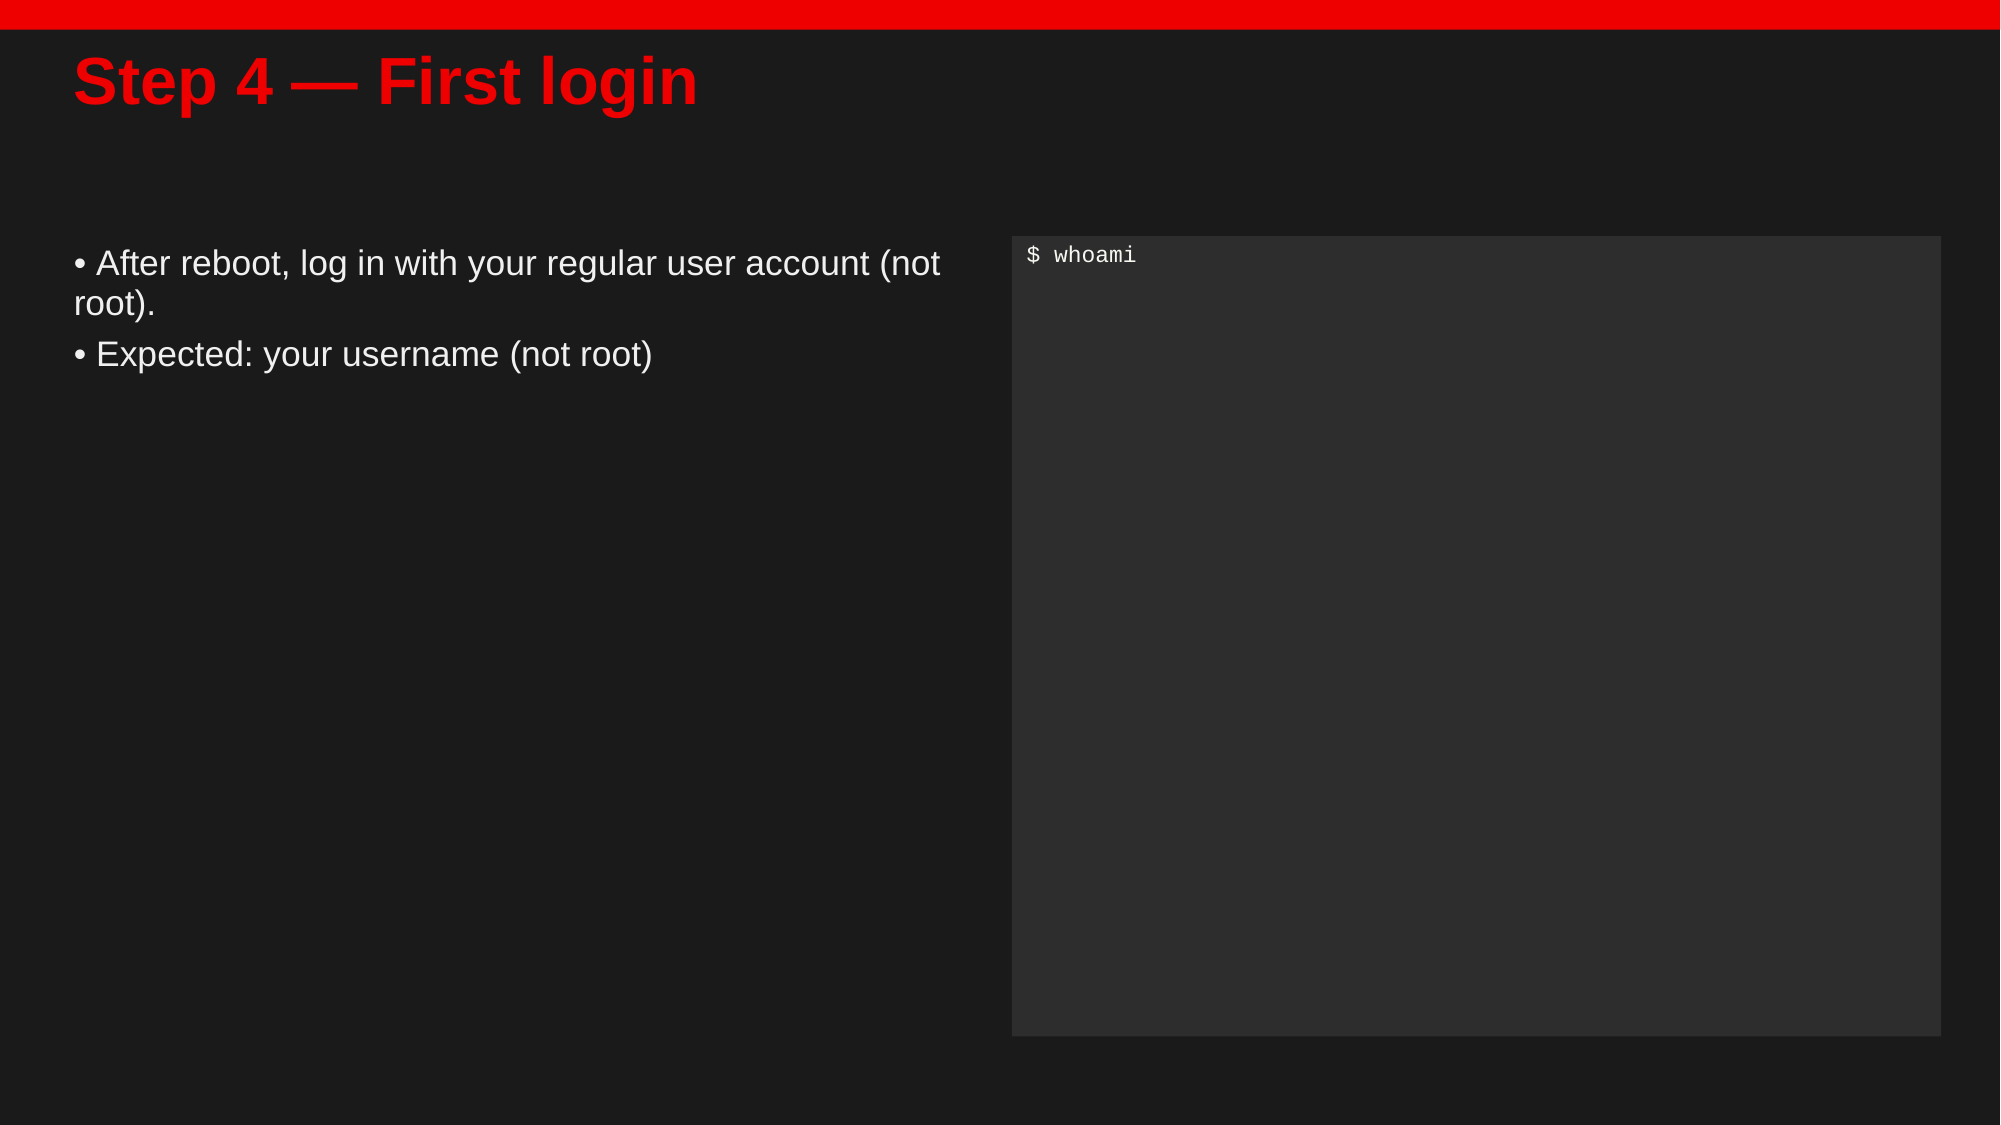

Step 4 — First login
• After reboot, log in with your regular user account (not root).
• Expected: your username (not root)
$ whoami